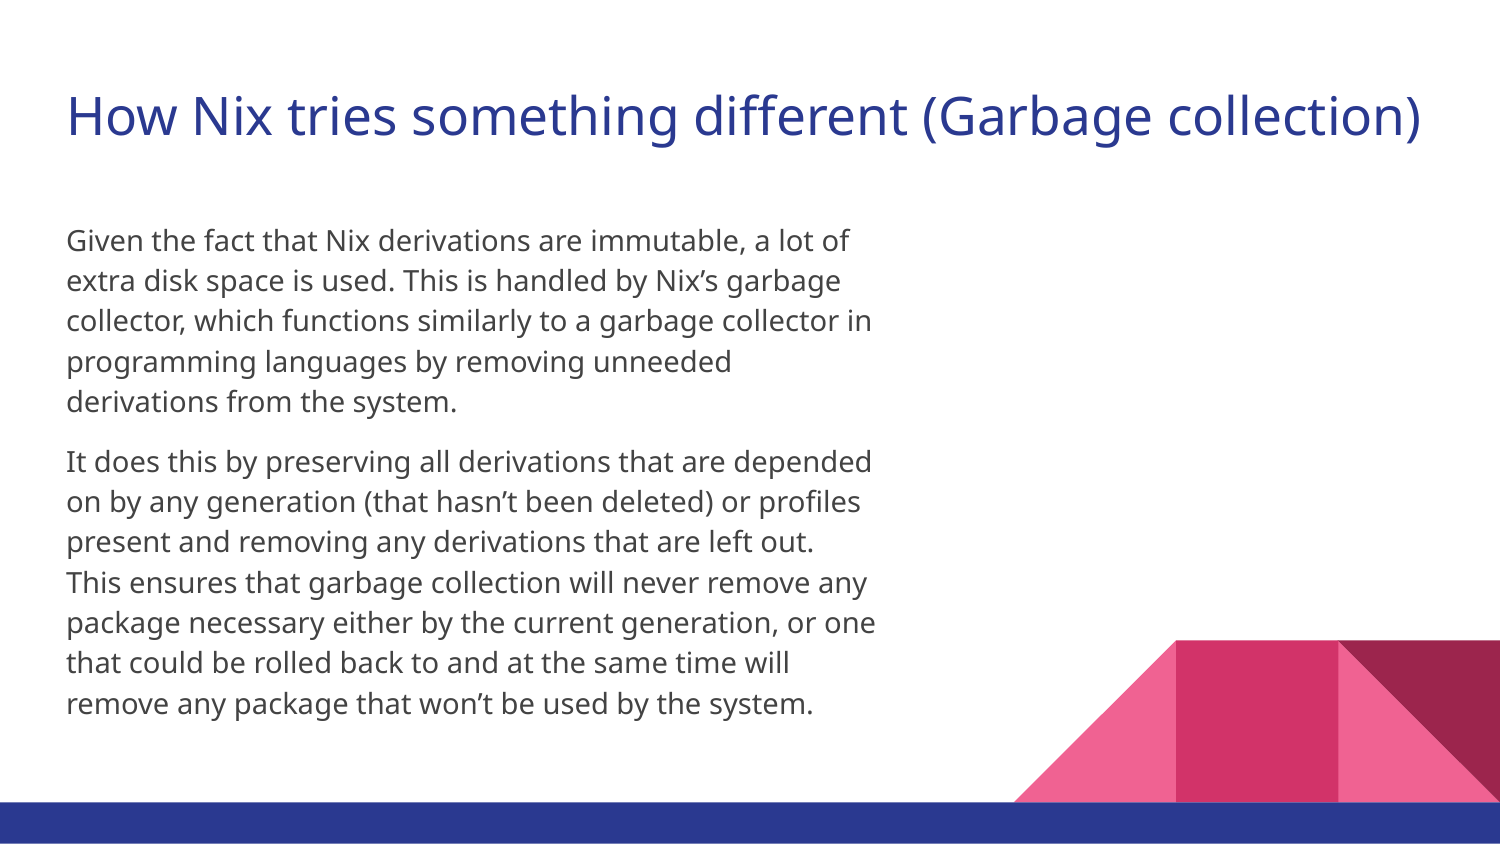

# How Nix tries something different (Garbage collection)
Given the fact that Nix derivations are immutable, a lot of extra disk space is used. This is handled by Nix’s garbage collector, which functions similarly to a garbage collector in programming languages by removing unneeded derivations from the system.
It does this by preserving all derivations that are depended on by any generation (that hasn’t been deleted) or profiles present and removing any derivations that are left out. This ensures that garbage collection will never remove any package necessary either by the current generation, or one that could be rolled back to and at the same time will remove any package that won’t be used by the system.